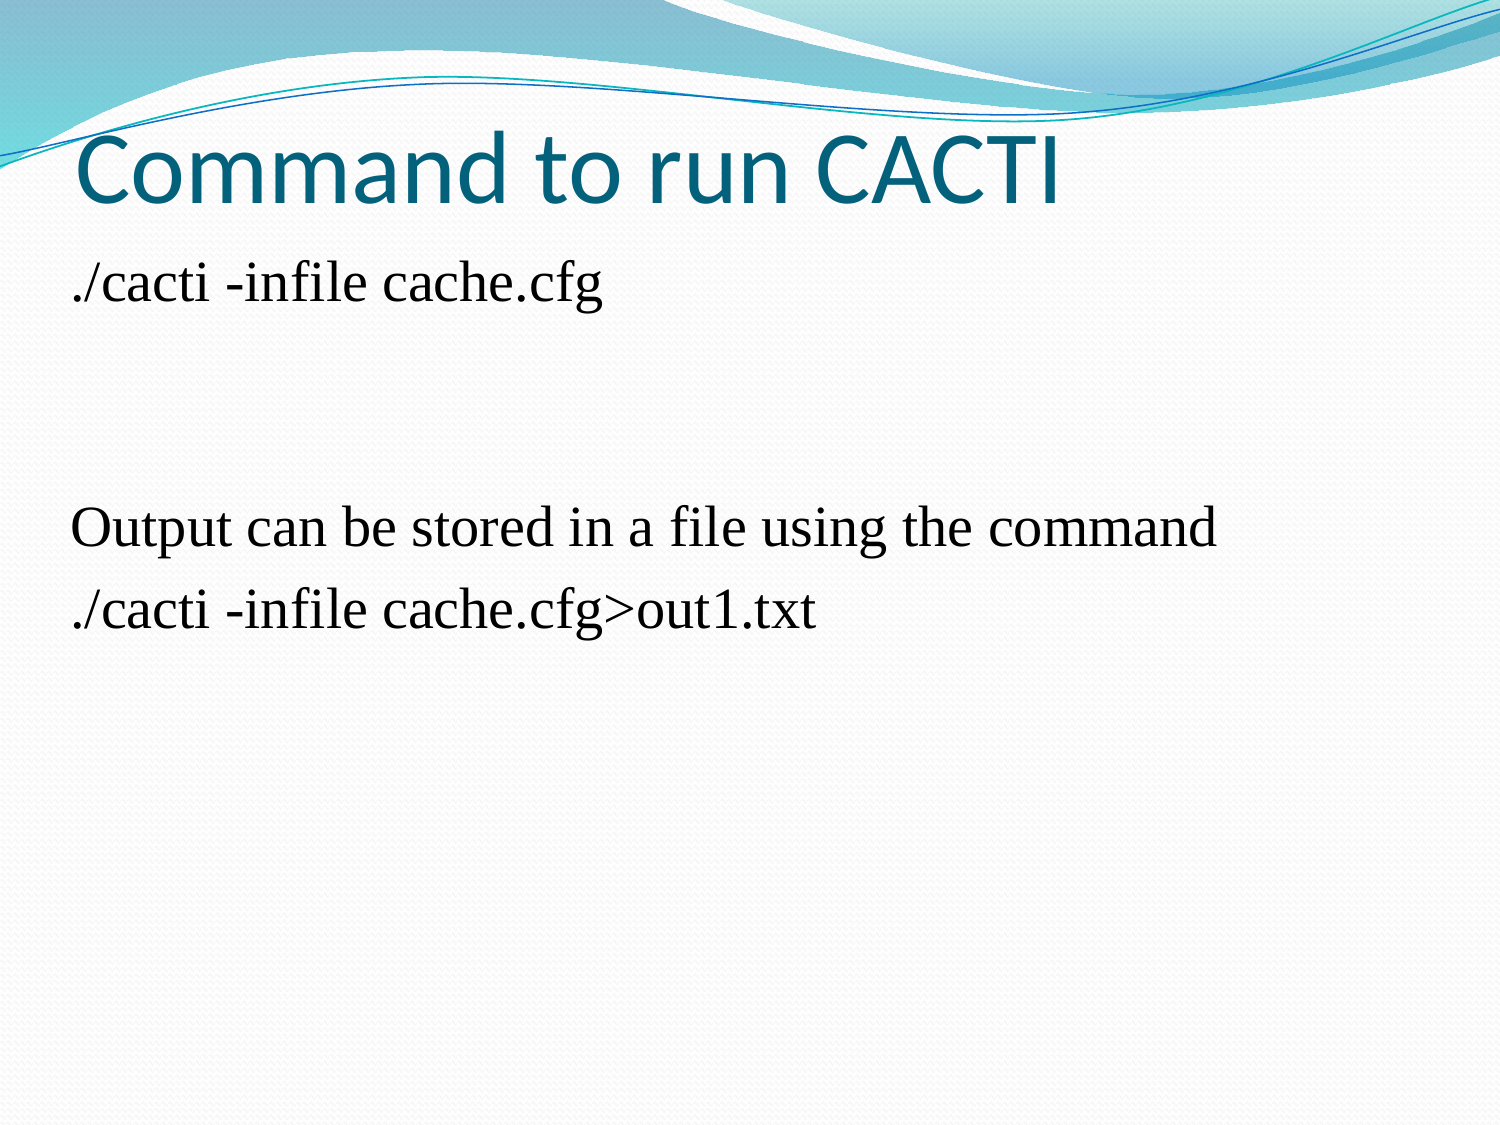

# Command to run CACTI
./cacti -infile cache.cfg
Output can be stored in a file using the command
./cacti -infile cache.cfg>out1.txt